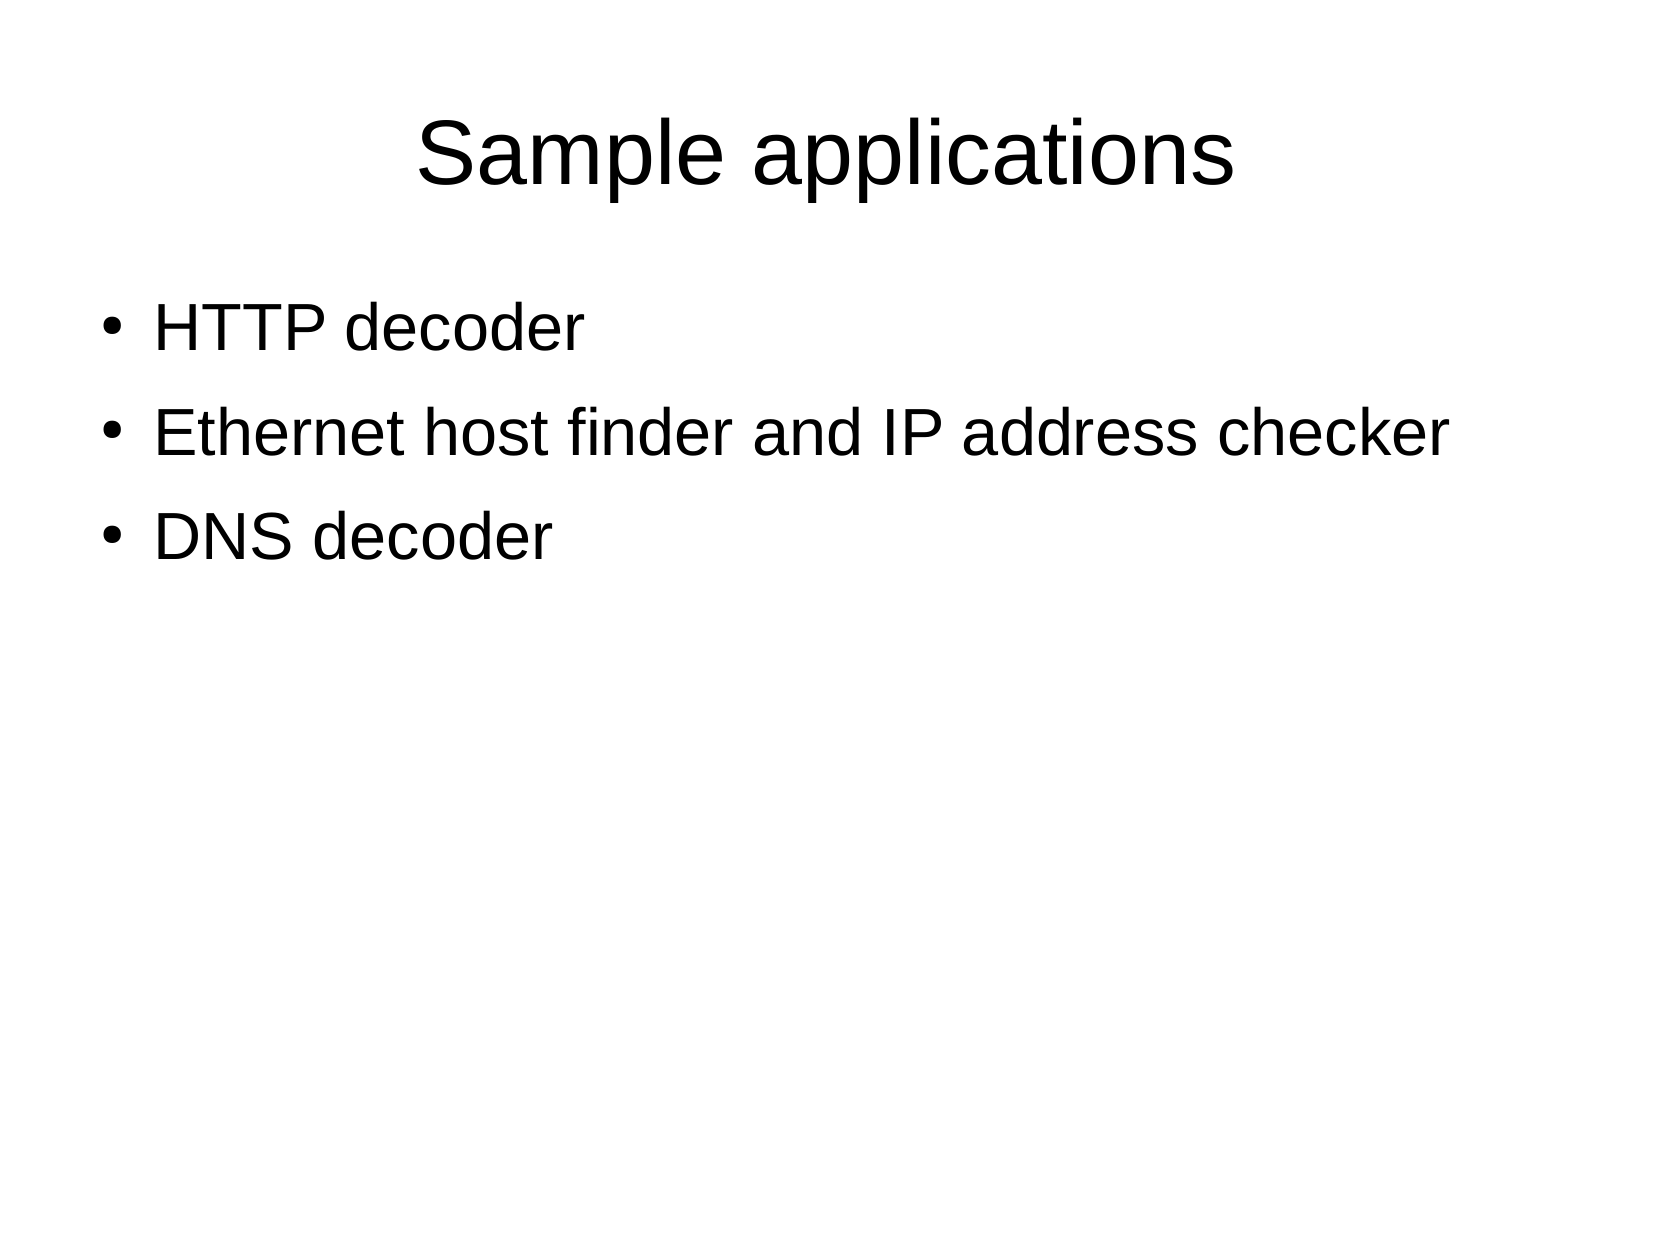

# Sample applications
HTTP decoder
Ethernet host finder and IP address checker
DNS decoder